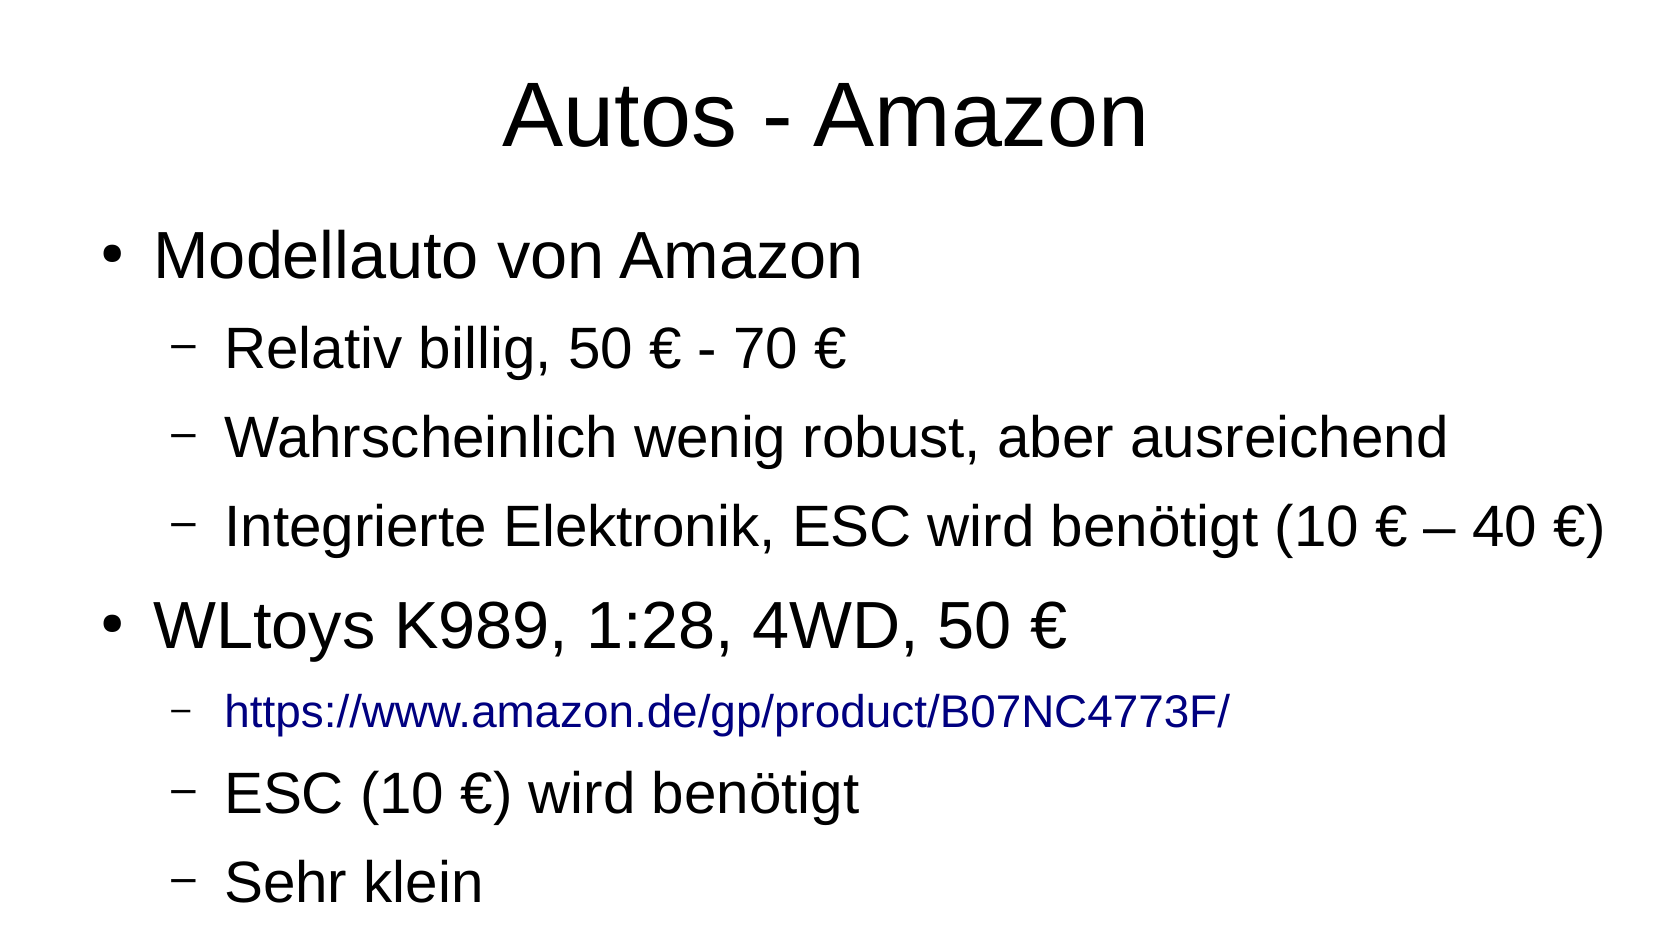

# Autos - Amazon
Modellauto von Amazon
Relativ billig, 50 € - 70 €
Wahrscheinlich wenig robust, aber ausreichend
Integrierte Elektronik, ESC wird benötigt (10 € – 40 €)
WLtoys K989, 1:28, 4WD, 50 €
https://www.amazon.de/gp/product/B07NC4773F/
ESC (10 €) wird benötigt
Sehr klein